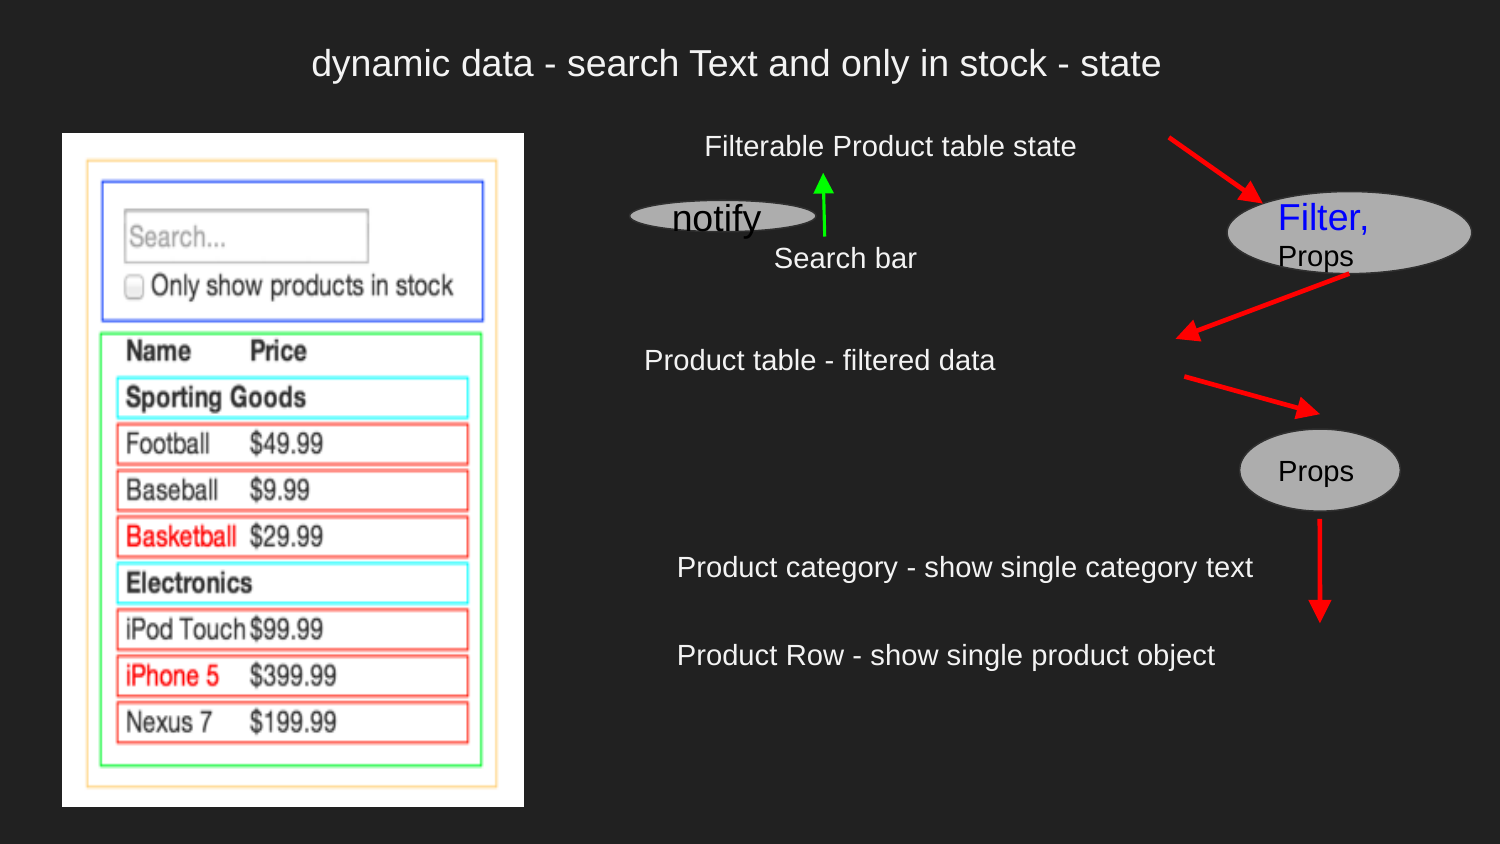

dynamic data - search Text and only in stock - state
Filterable Product table state
Filter, Props
notify
Search bar
Product table - filtered data
Props
Product category - show single category text
Product Row - show single product object